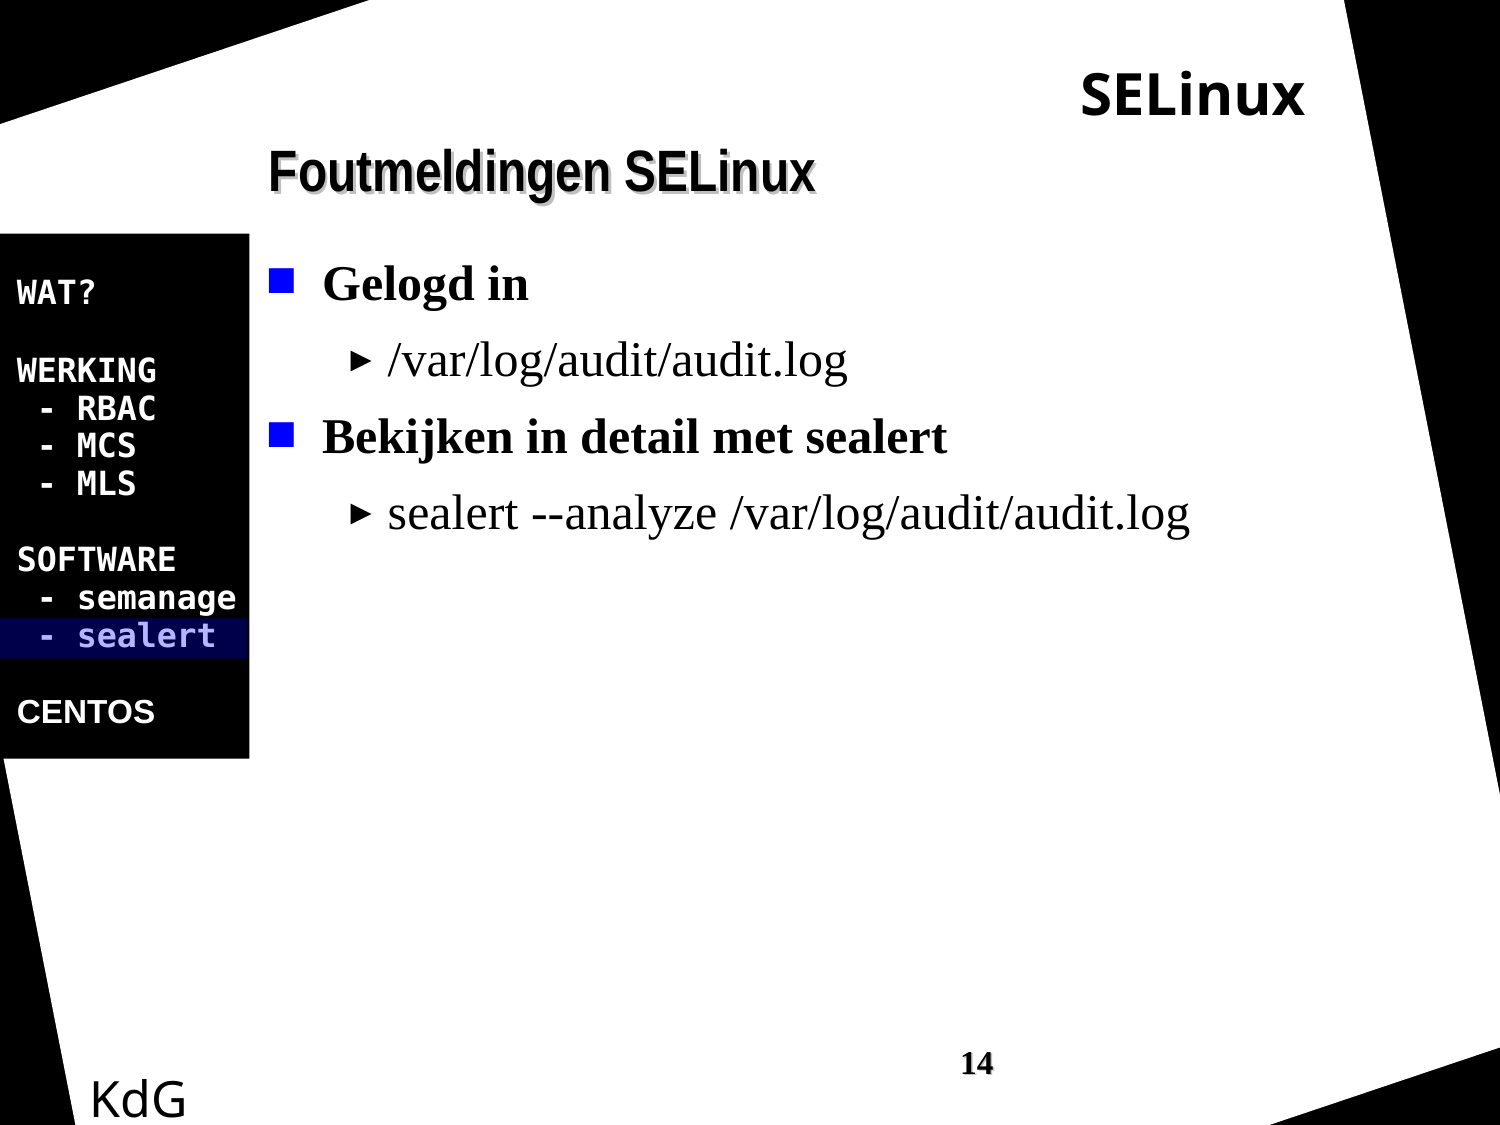

# Foutmeldingen SELinux
Gelogd in
/var/log/audit/audit.log
Bekijken in detail met sealert
sealert --analyze /var/log/audit/audit.log